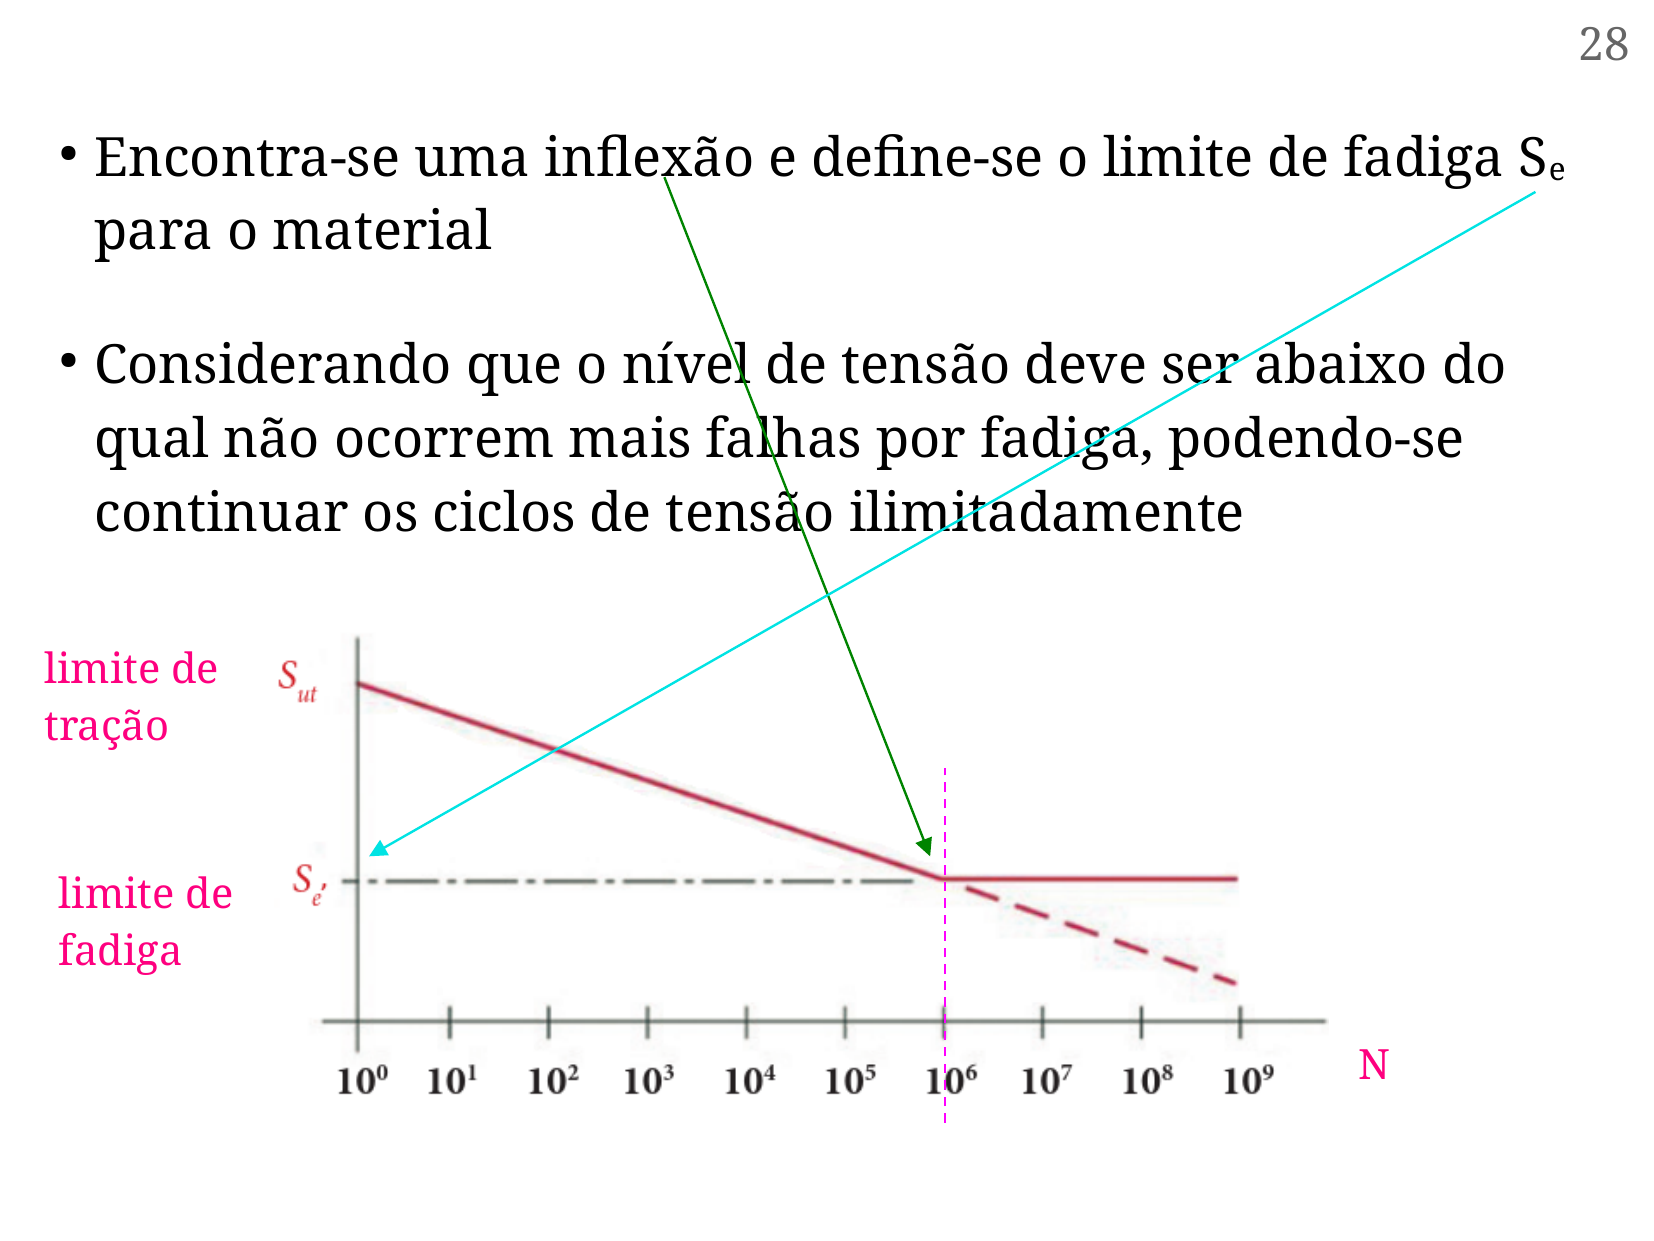

28
#
Encontra-se uma inflexão e define-se o limite de fadiga Se para o material
Considerando que o nível de tensão deve ser abaixo do qual não ocorrem mais falhas por fadiga, podendo-se continuar os ciclos de tensão ilimitadamente
limite de tração
limite de fadiga
N